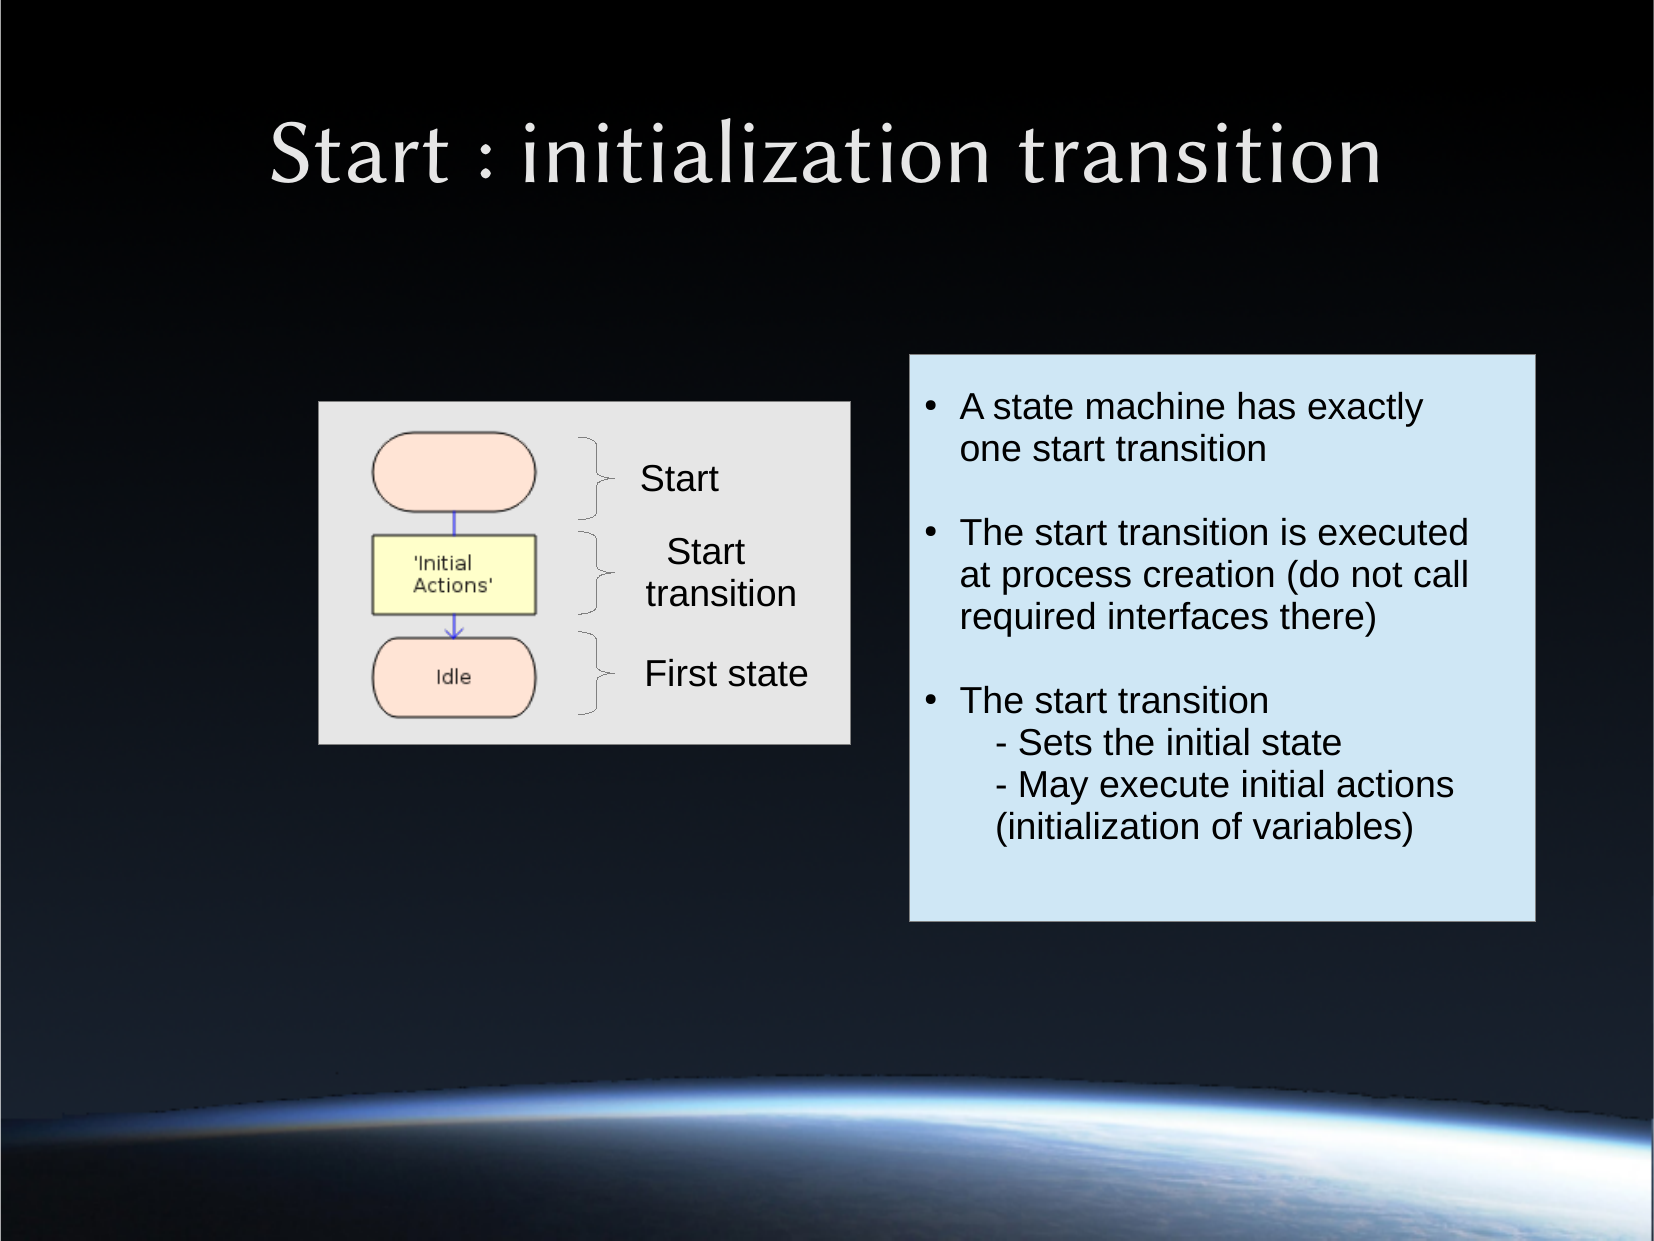

# Start : initialization transition
A state machine has exactly
one start transition
The start transition is executed
at process creation (do not call
required interfaces there)
The start transition
- Sets the initial state
- May execute initial actions
(initialization of variables)
 Start
 Start
 transition
 First state